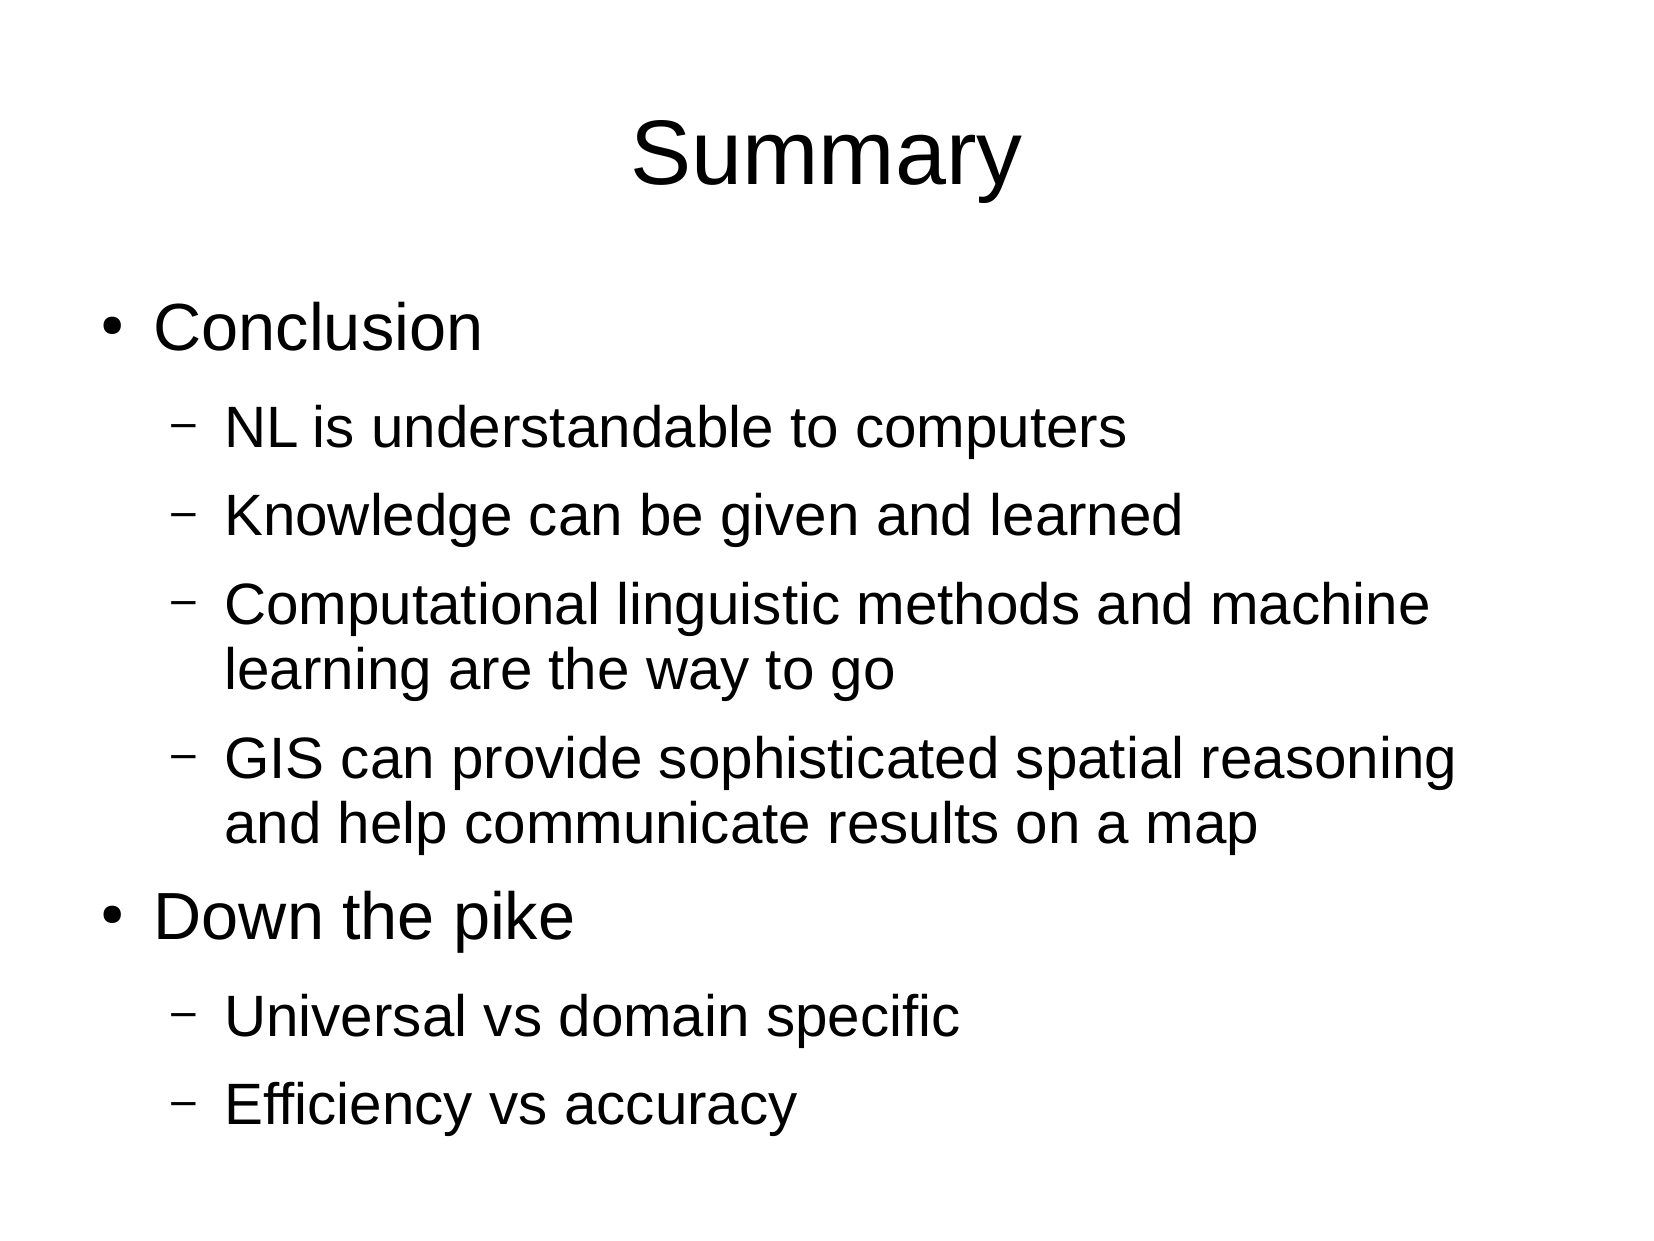

# Summary
Conclusion
NL is understandable to computers
Knowledge can be given and learned
Computational linguistic methods and machine learning are the way to go
GIS can provide sophisticated spatial reasoning and help communicate results on a map
Down the pike
Universal vs domain specific
Efficiency vs accuracy